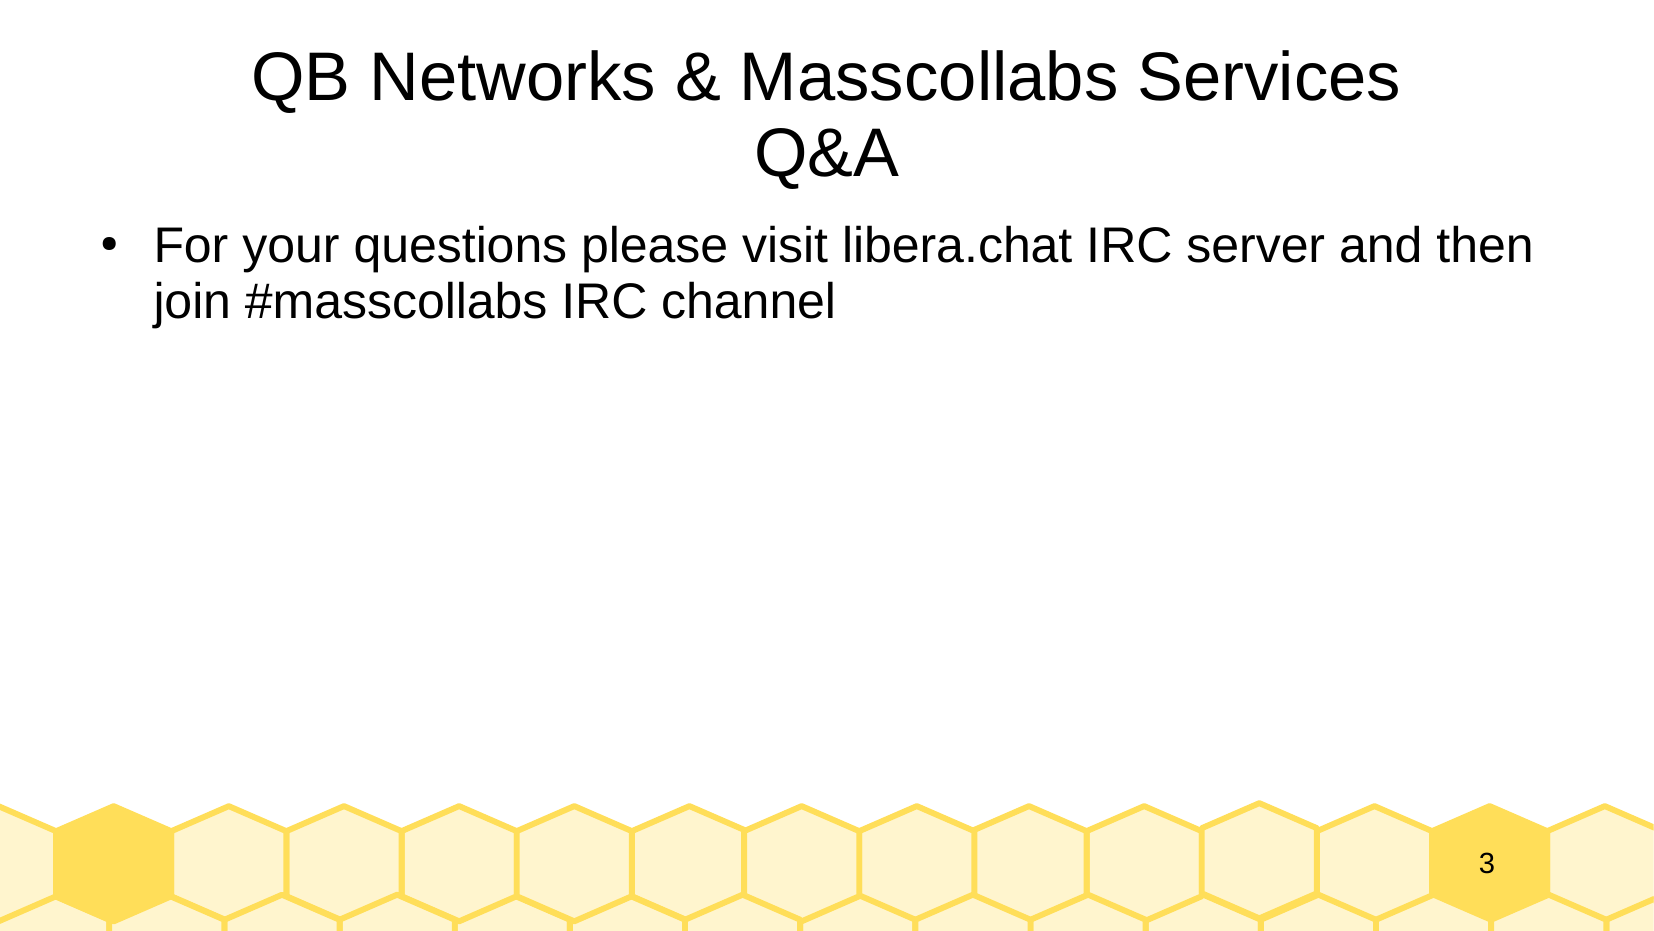

# QB Networks & Masscollabs Services Q&A
For your questions please visit libera.chat IRC server and then join #masscollabs IRC channel